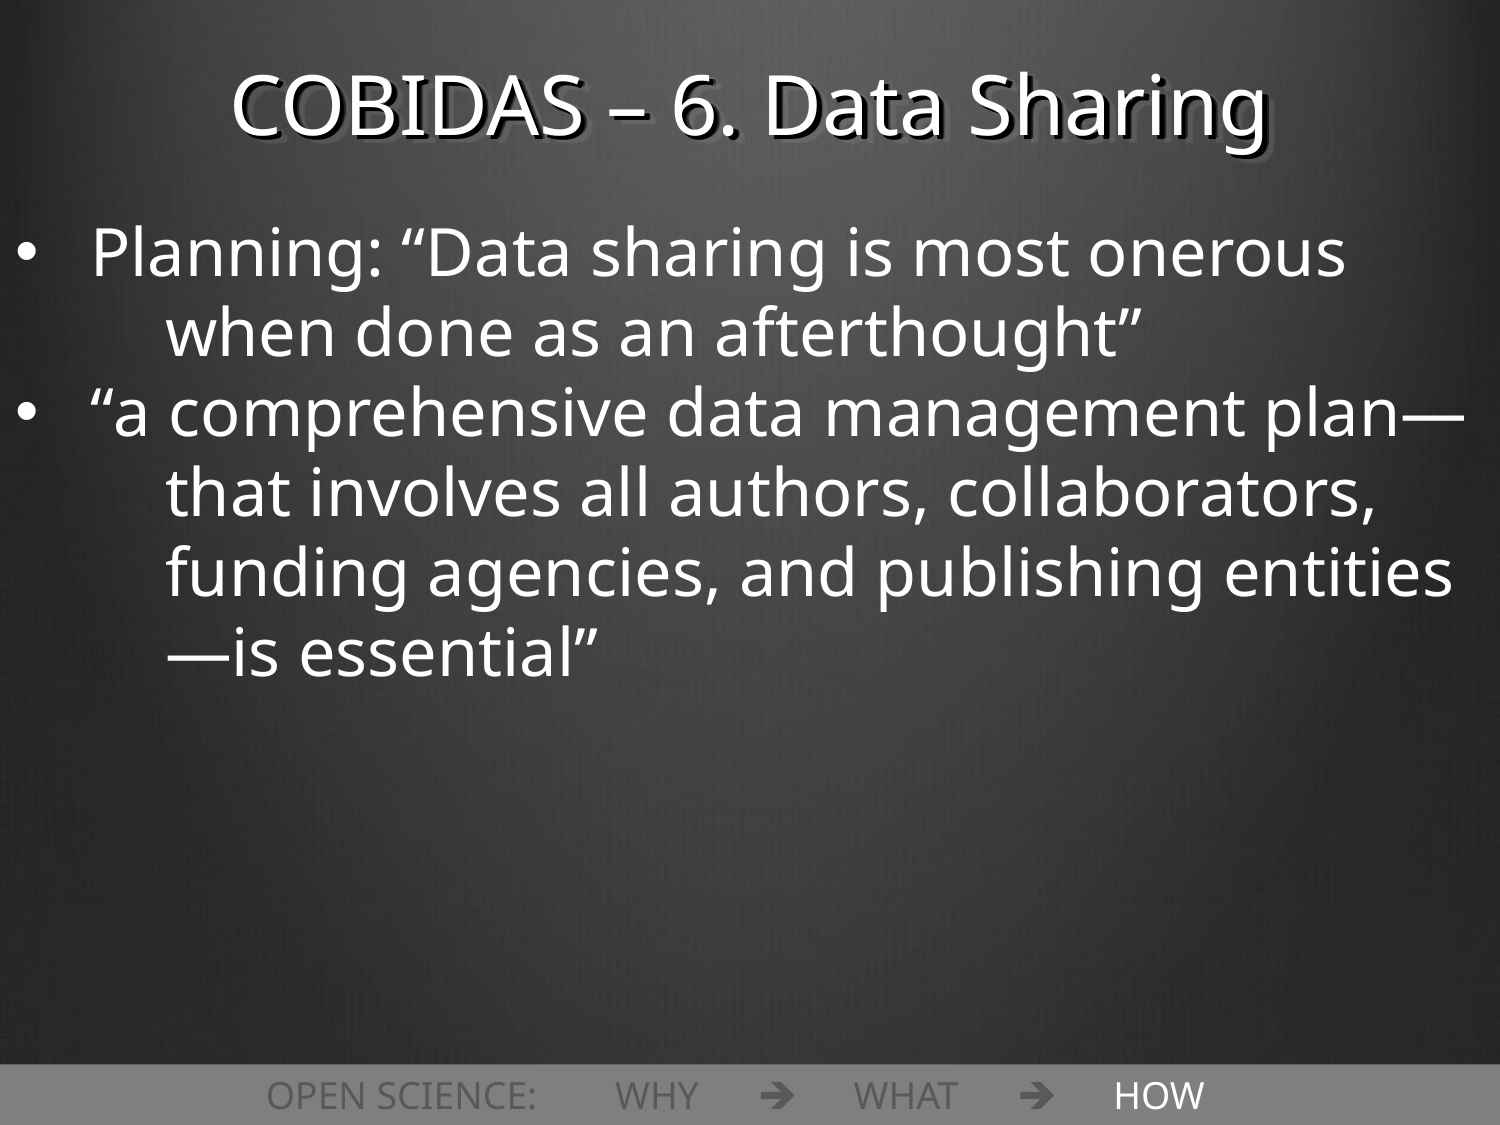

# COBIDAS – 6. Data Sharing
Planning: “Data sharing is most onerous when done as an afterthought”
“a comprehensive data management plan—that involves all authors, collaborators, funding agencies, and publishing entities—is essential”
OPEN SCIENCE: WHY  WHAT  HOW